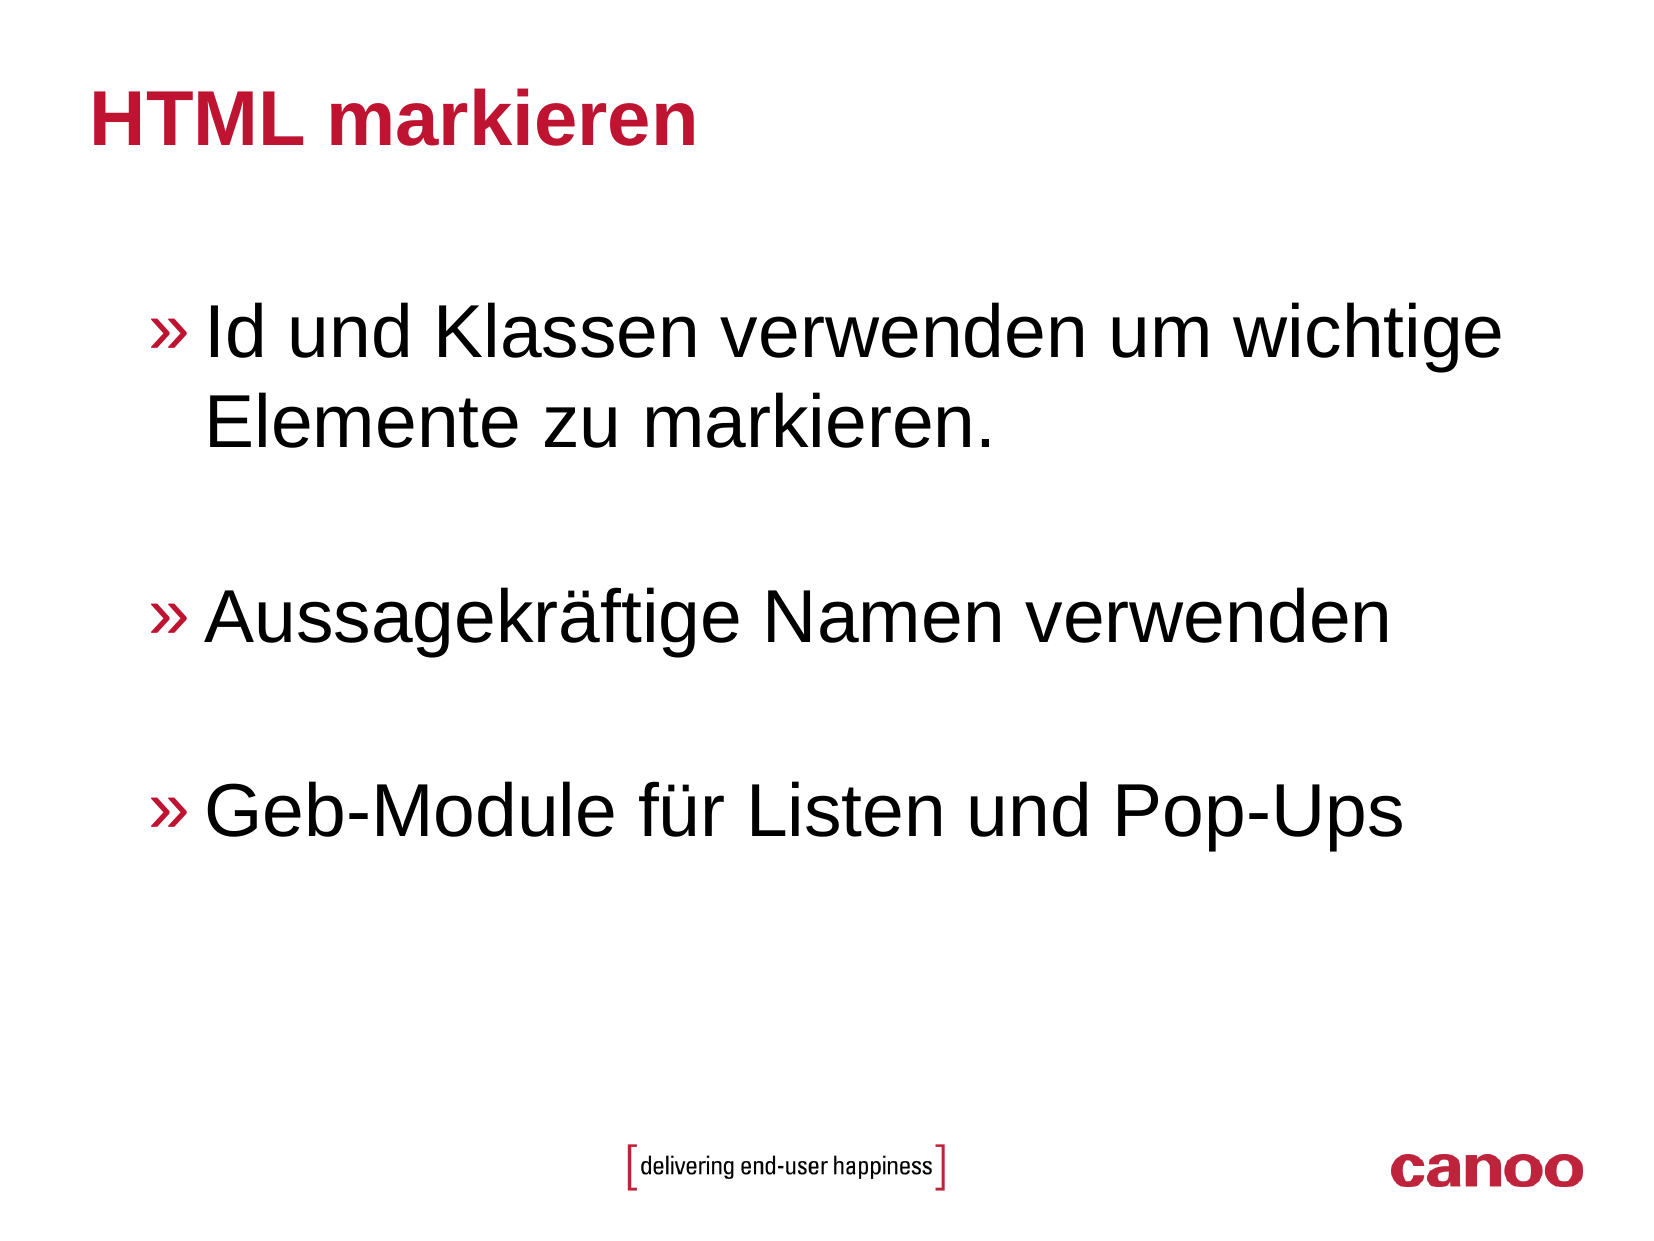

# HTML markieren
Id und Klassen verwenden um wichtige
Elemente zu markieren.
Aussagekräftige Namen verwenden
Geb-Module für Listen und Pop-Ups